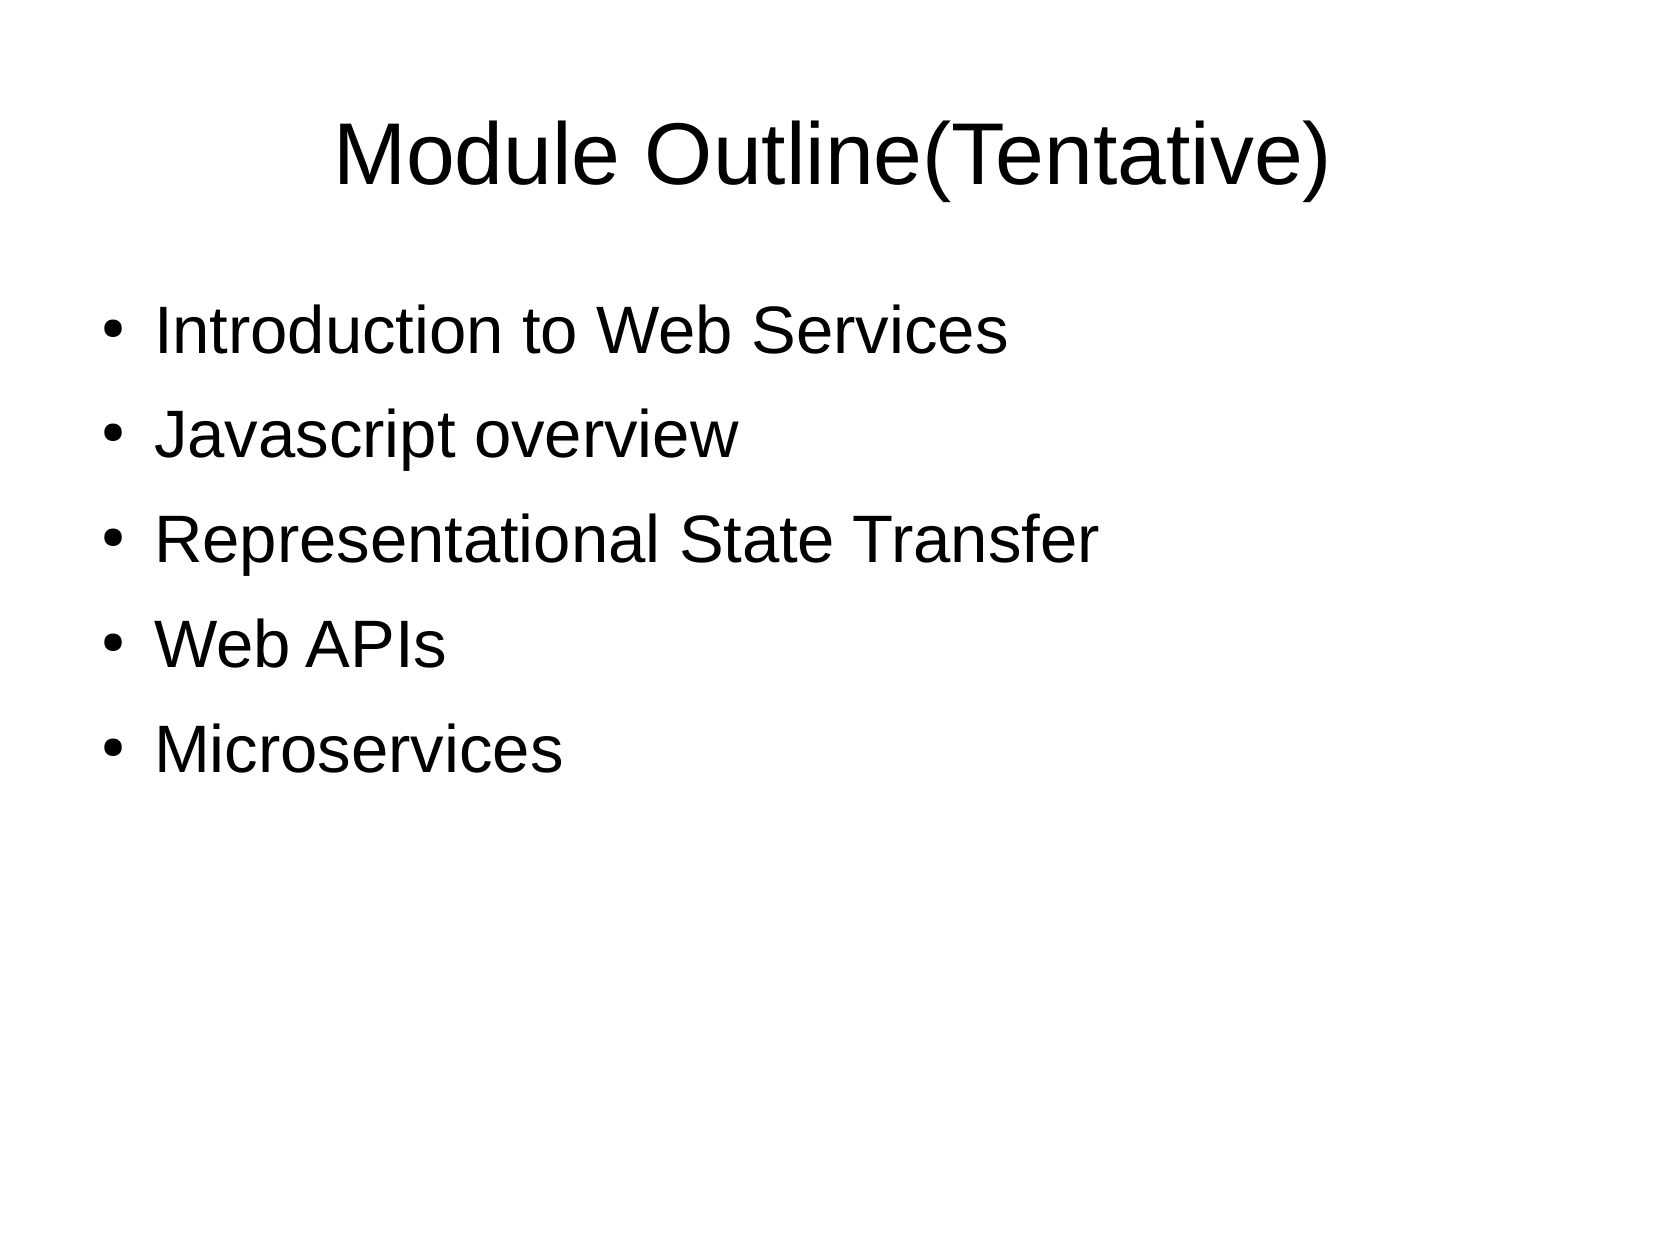

# Module Outline(Tentative)
Introduction to Web Services
Javascript overview
Representational State Transfer
Web APIs
Microservices